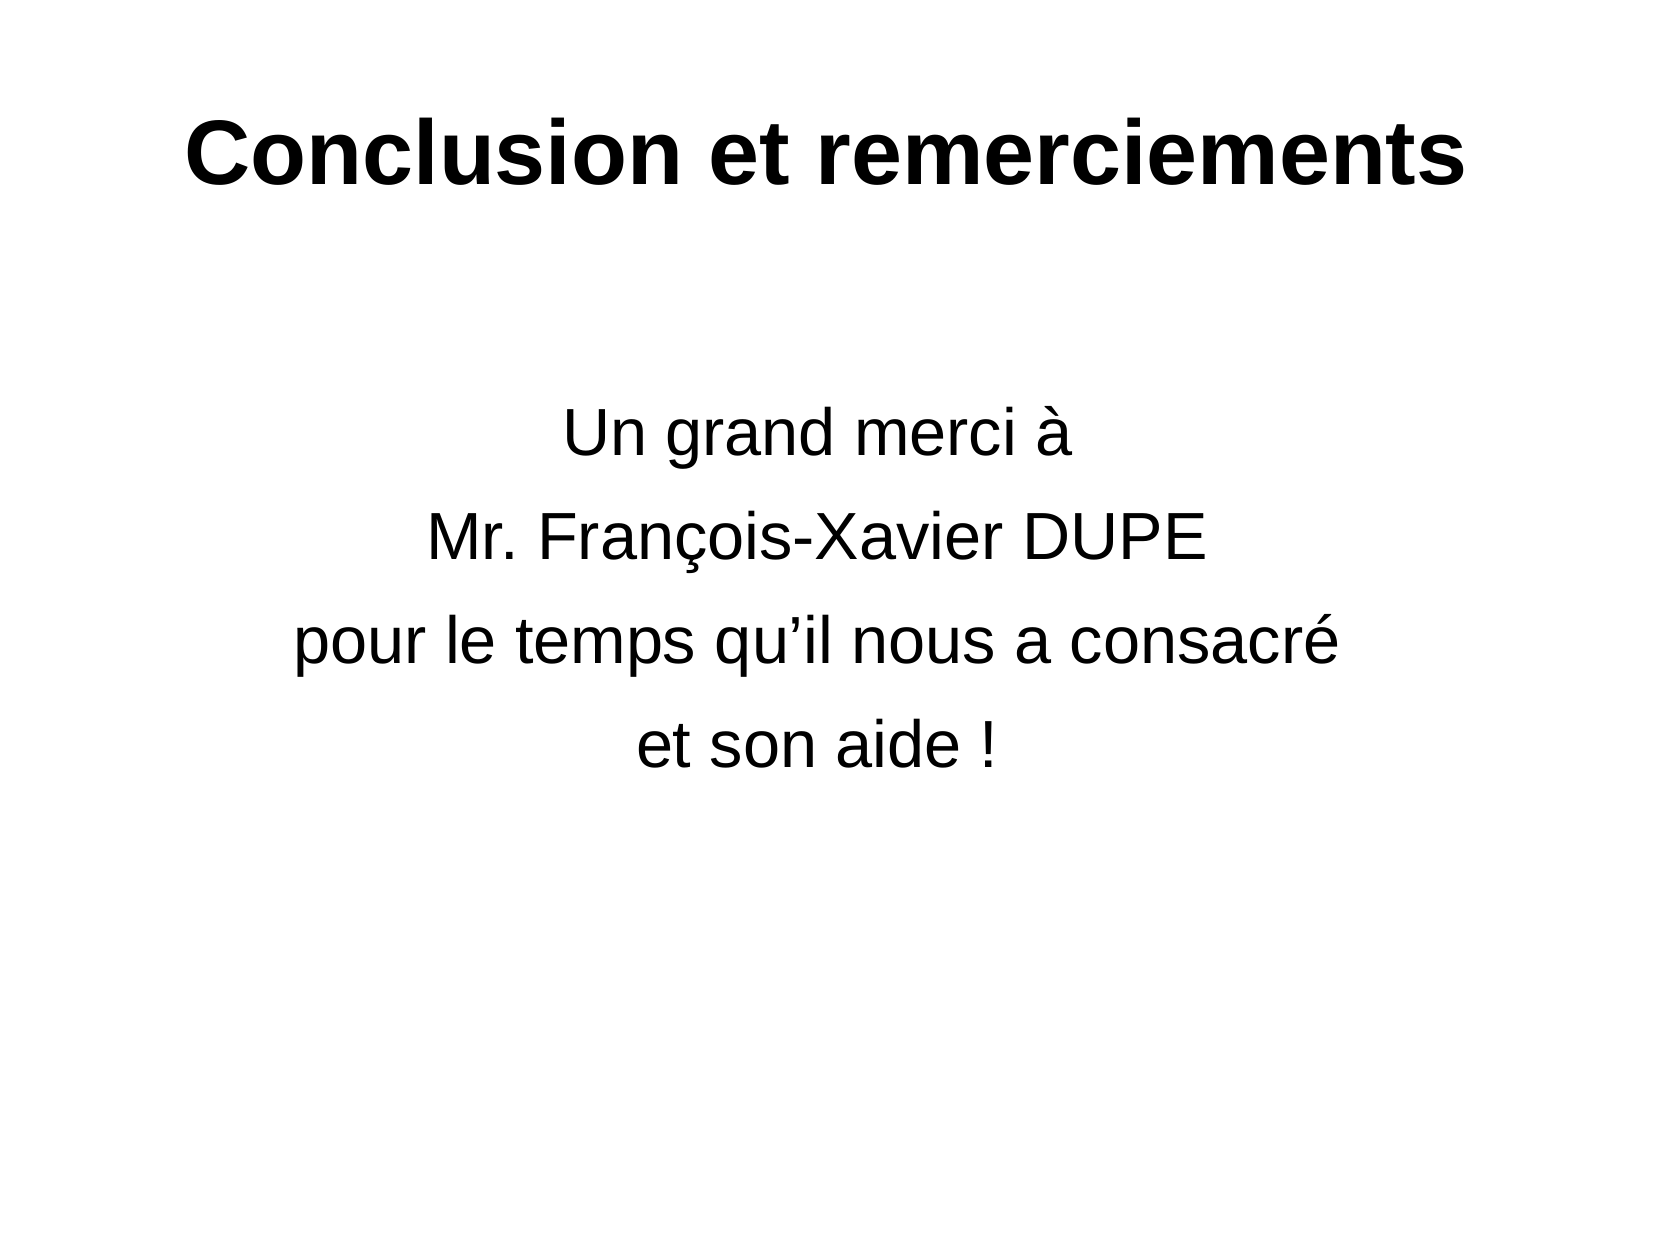

# Conclusion et remerciements
Un grand merci à
Mr. François-Xavier DUPE
pour le temps qu’il nous a consacré
et son aide !